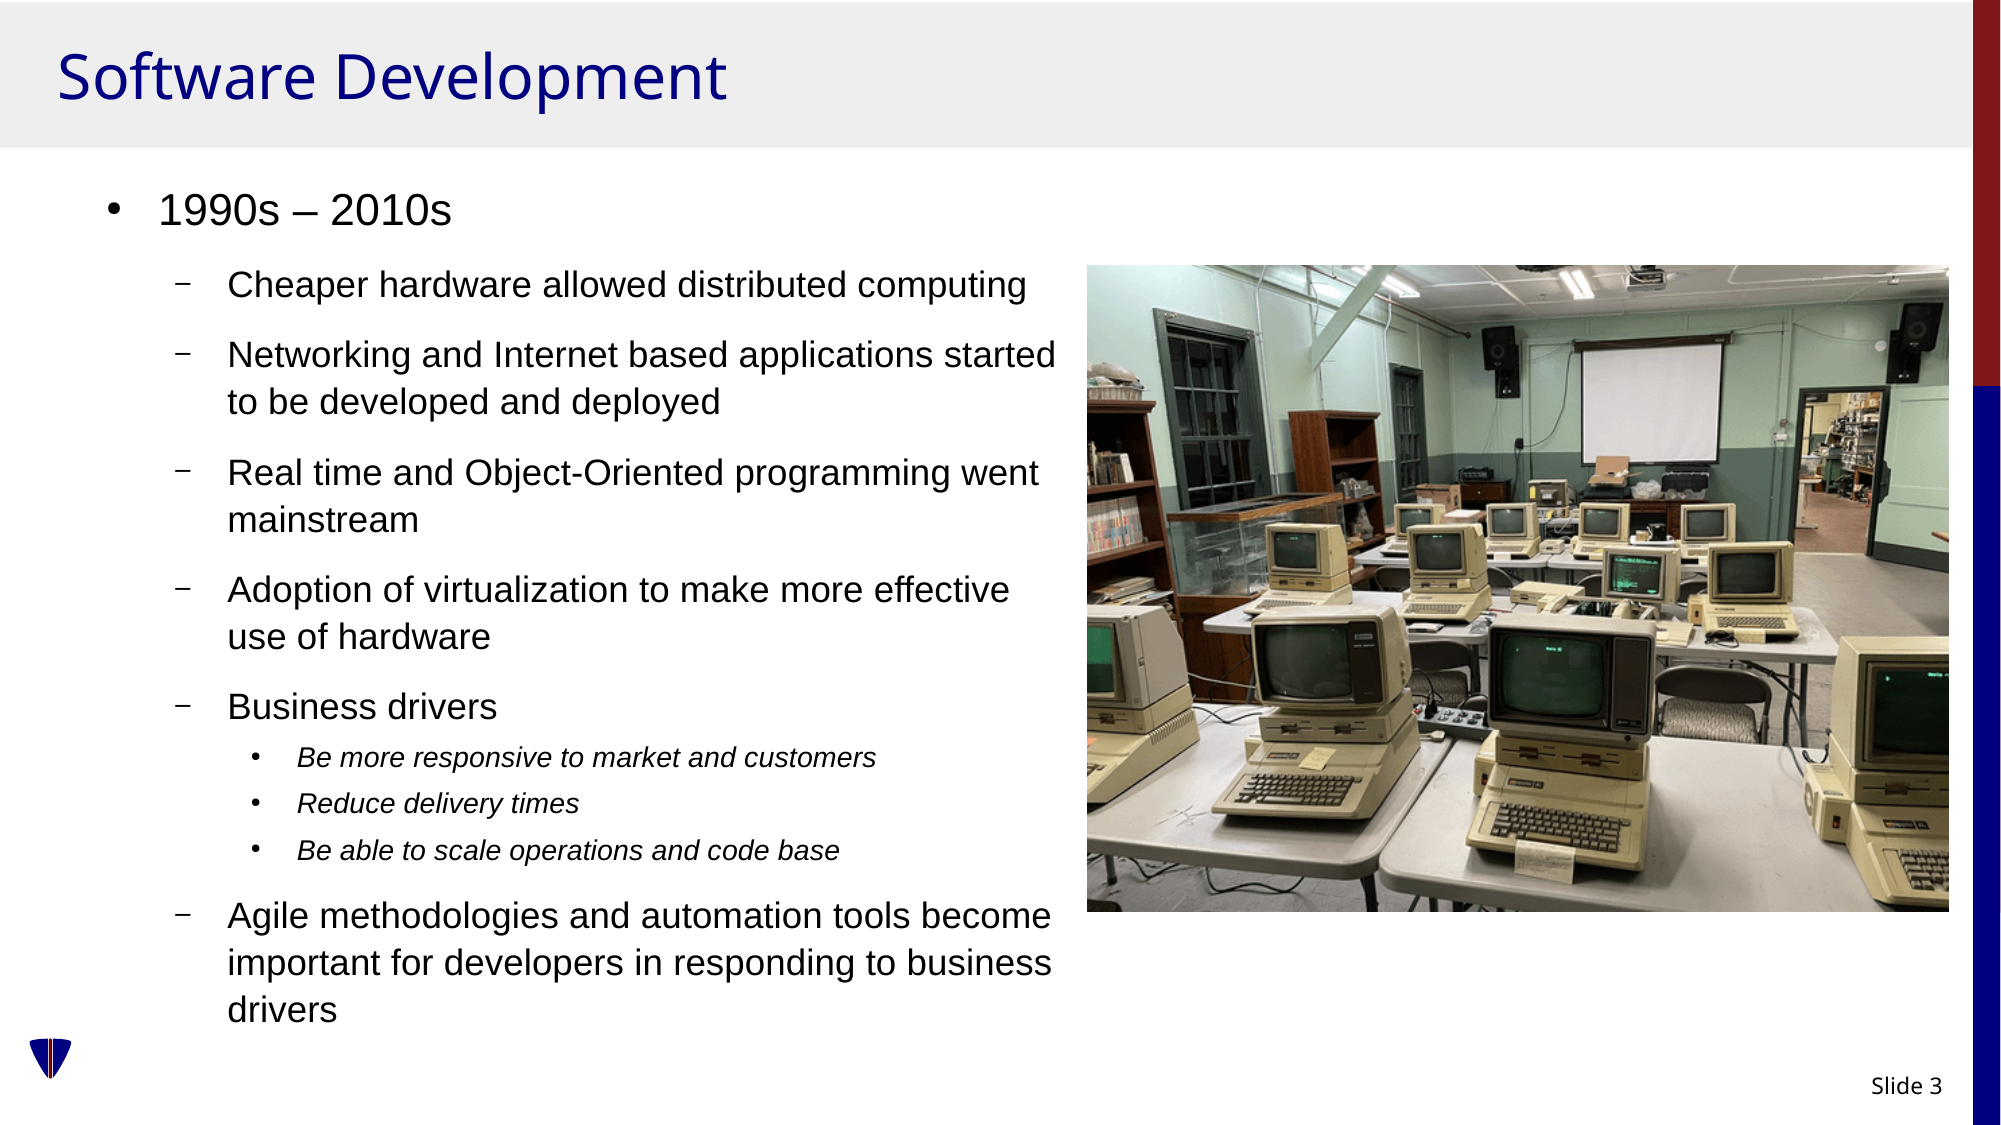

# Software Development
1990s – 2010s
Cheaper hardware allowed distributed computing
Networking and Internet based applications started to be developed and deployed
Real time and Object-Oriented programming went mainstream
Adoption of virtualization to make more effective use of hardware
Business drivers
Be more responsive to market and customers
Reduce delivery times
Be able to scale operations and code base
Agile methodologies and automation tools become important for developers in responding to business drivers